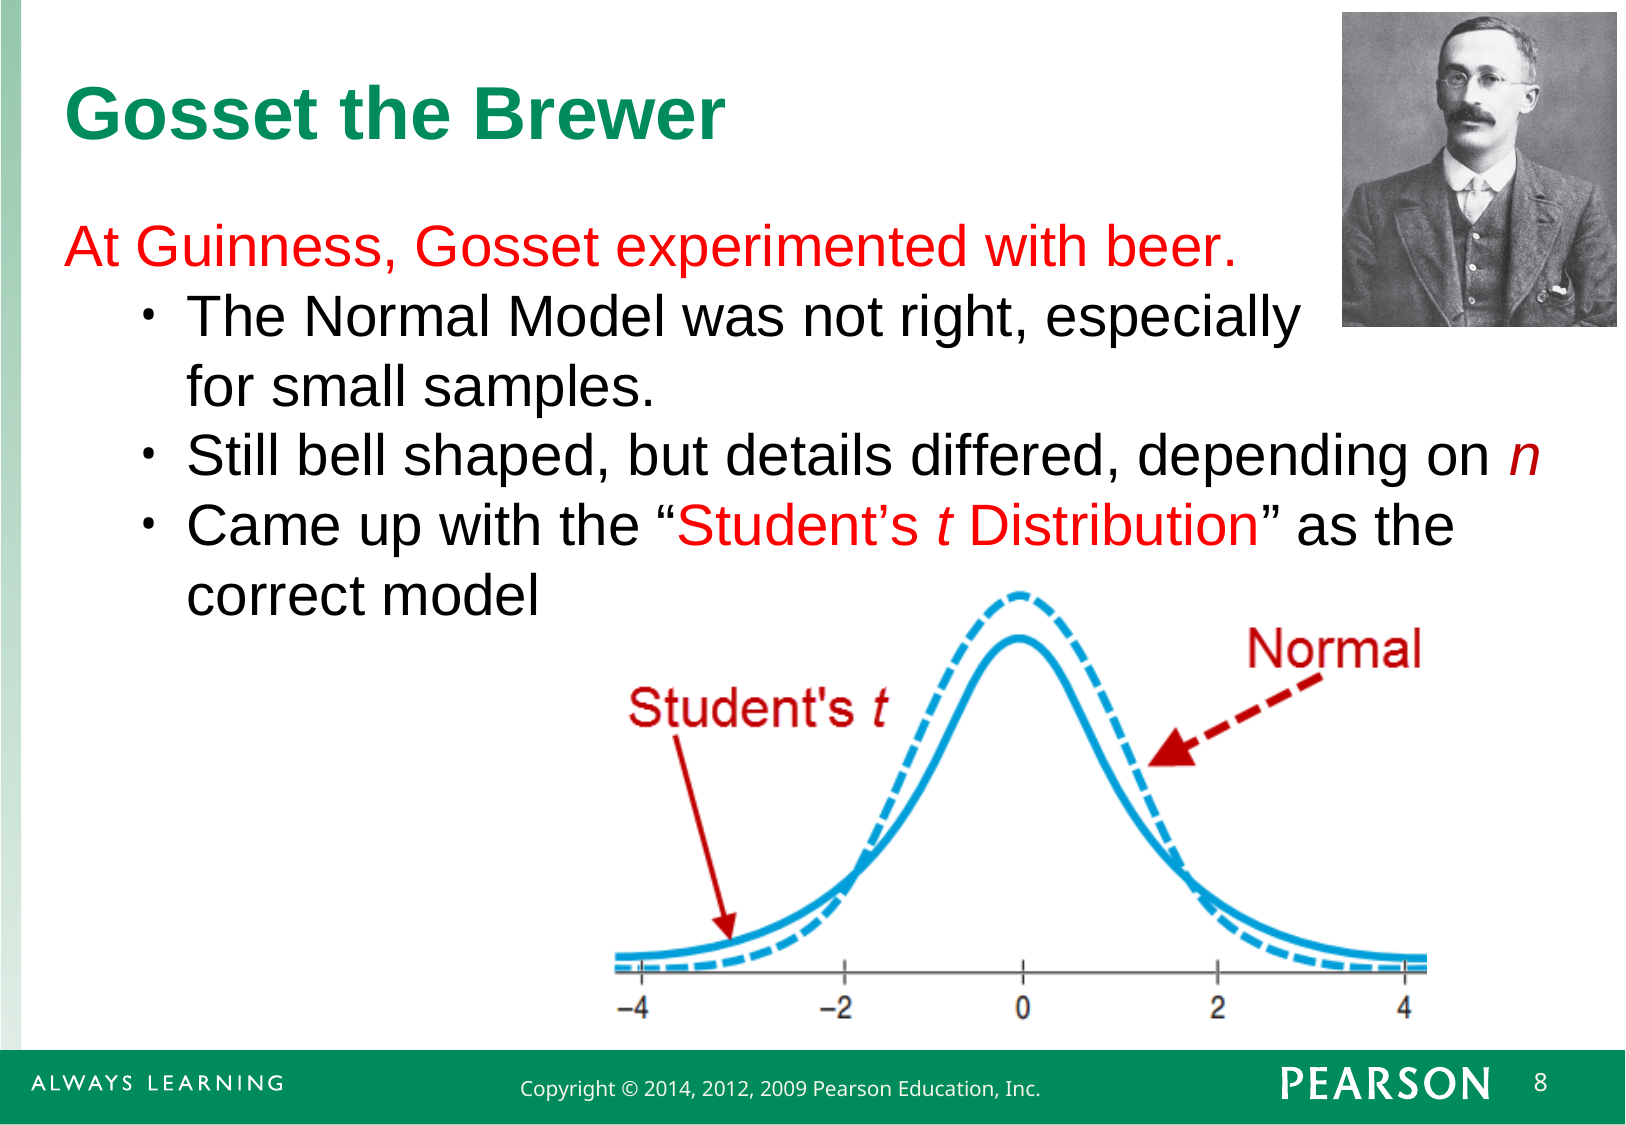

# Gosset the Brewer
At Guinness, Gosset experimented with beer.
The Normal Model was not right, especially
for small samples.
Still bell shaped, but details differed, depending on n
Came up with the “Student’s t Distribution” as the correct model